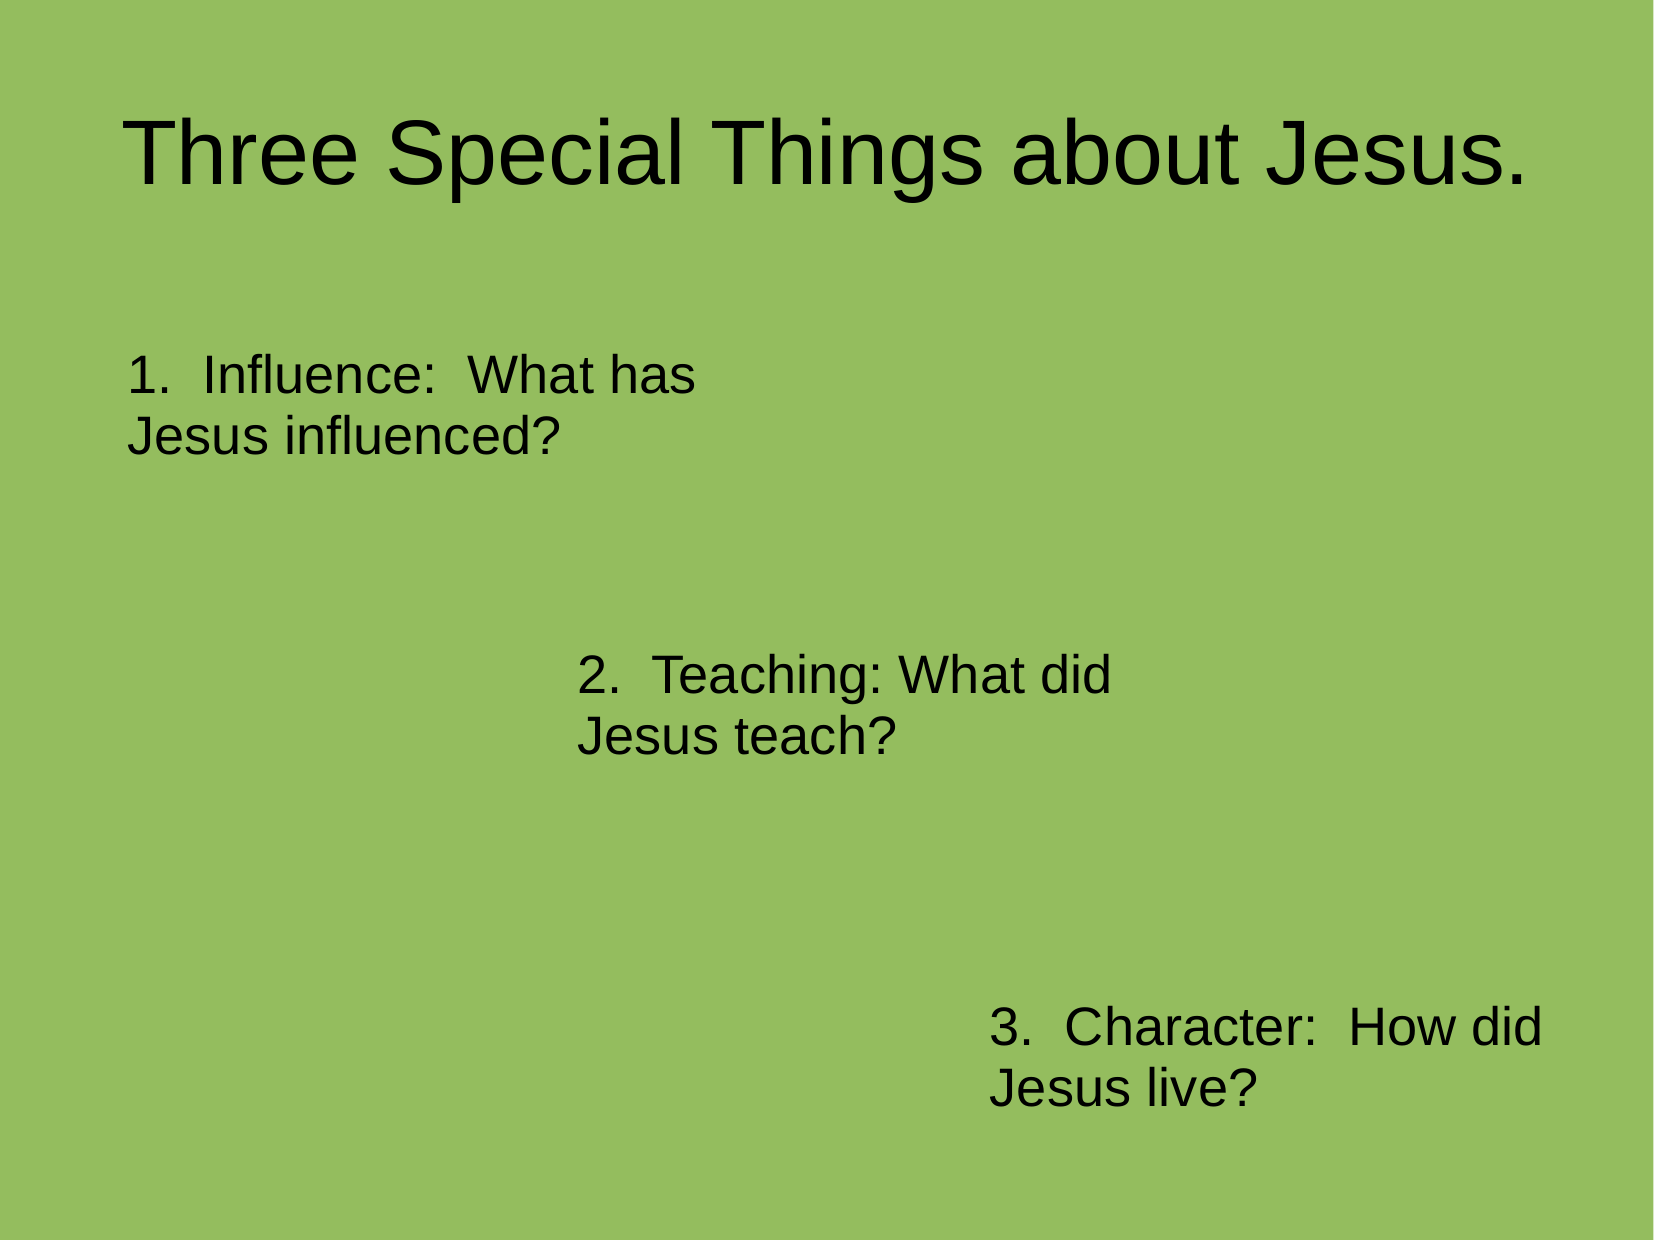

# Three Special Things about Jesus.
1. Influence: What has Jesus influenced?
2. Teaching: What did
Jesus teach?
3. Character: How did
Jesus live?